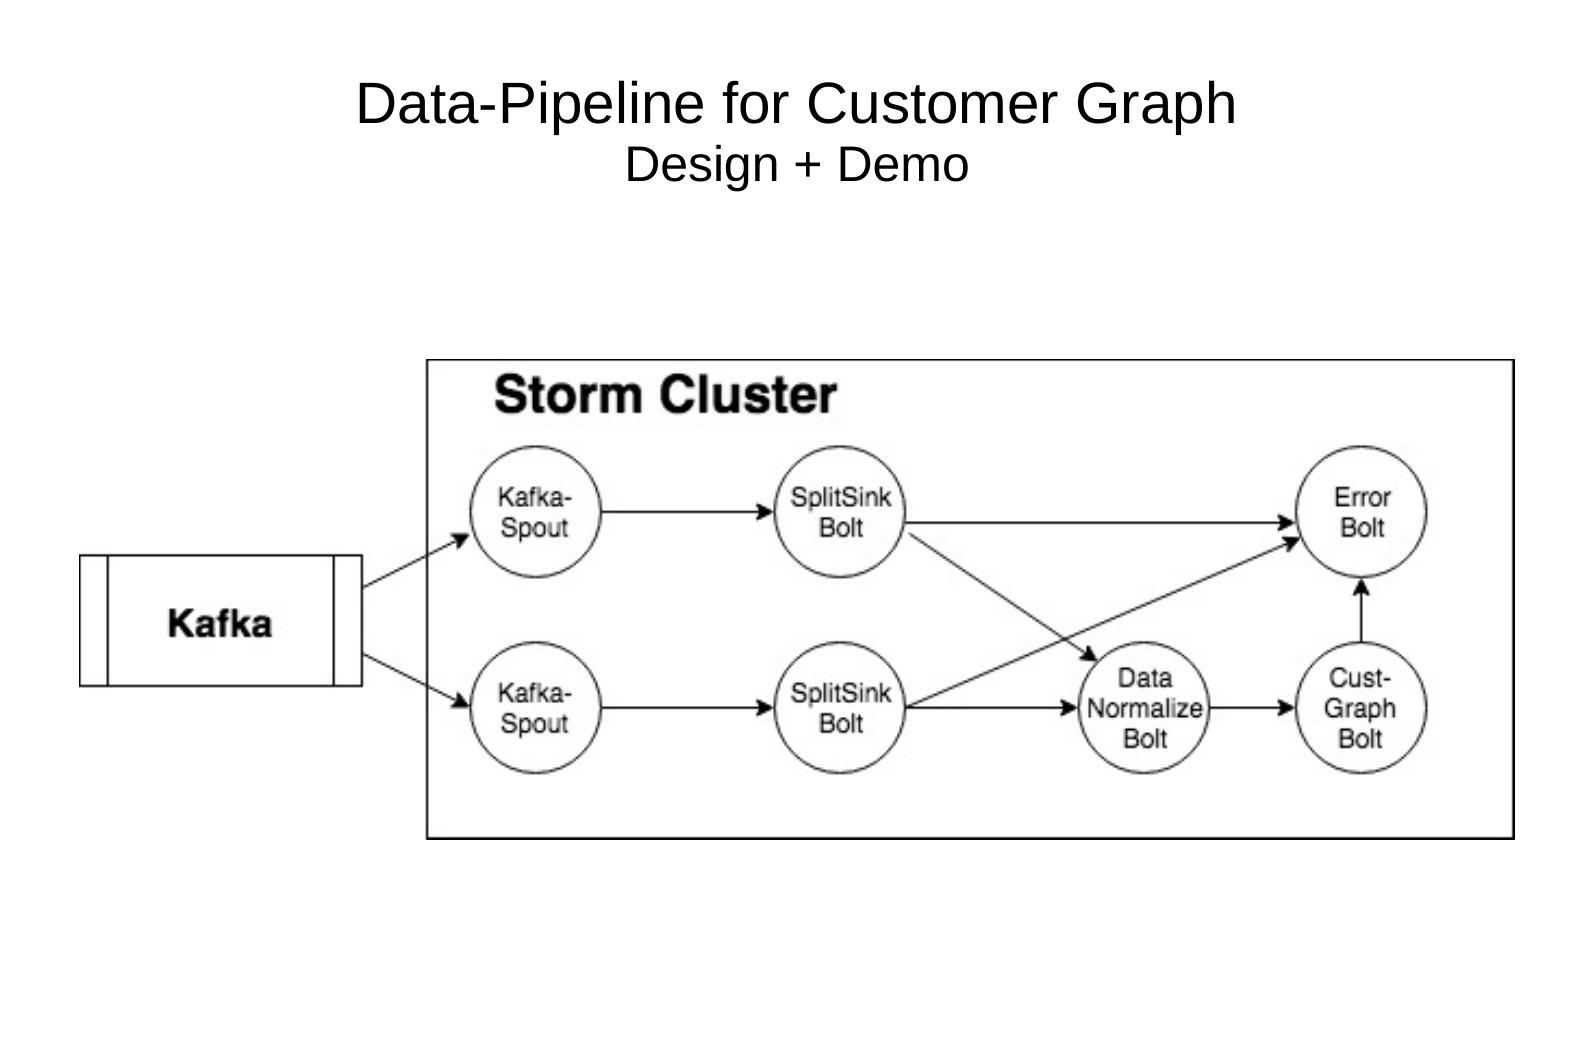

# Data-Pipeline for Customer Graph Design + Demo